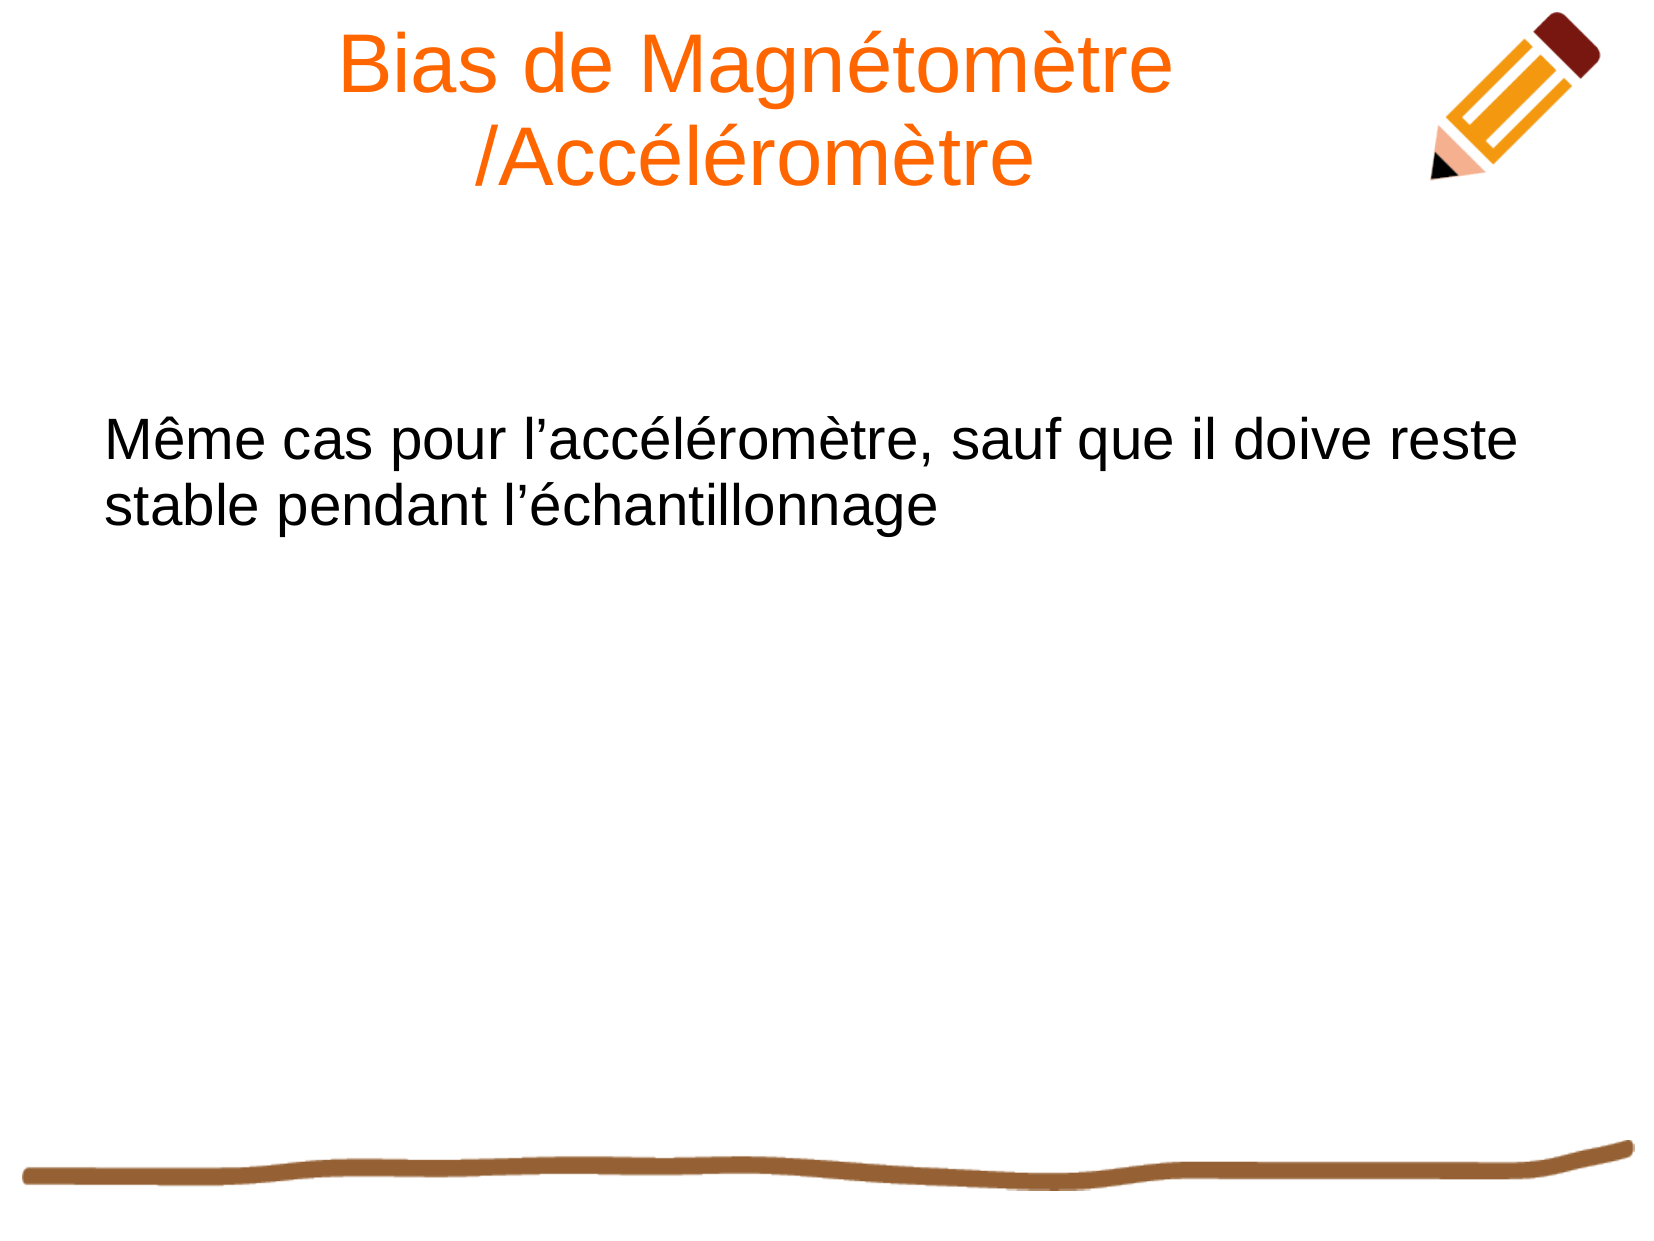

# Bias de Magnétomètre /Accéléromètre
Même cas pour l’accéléromètre, sauf que il doive reste stable pendant l’échantillonnage